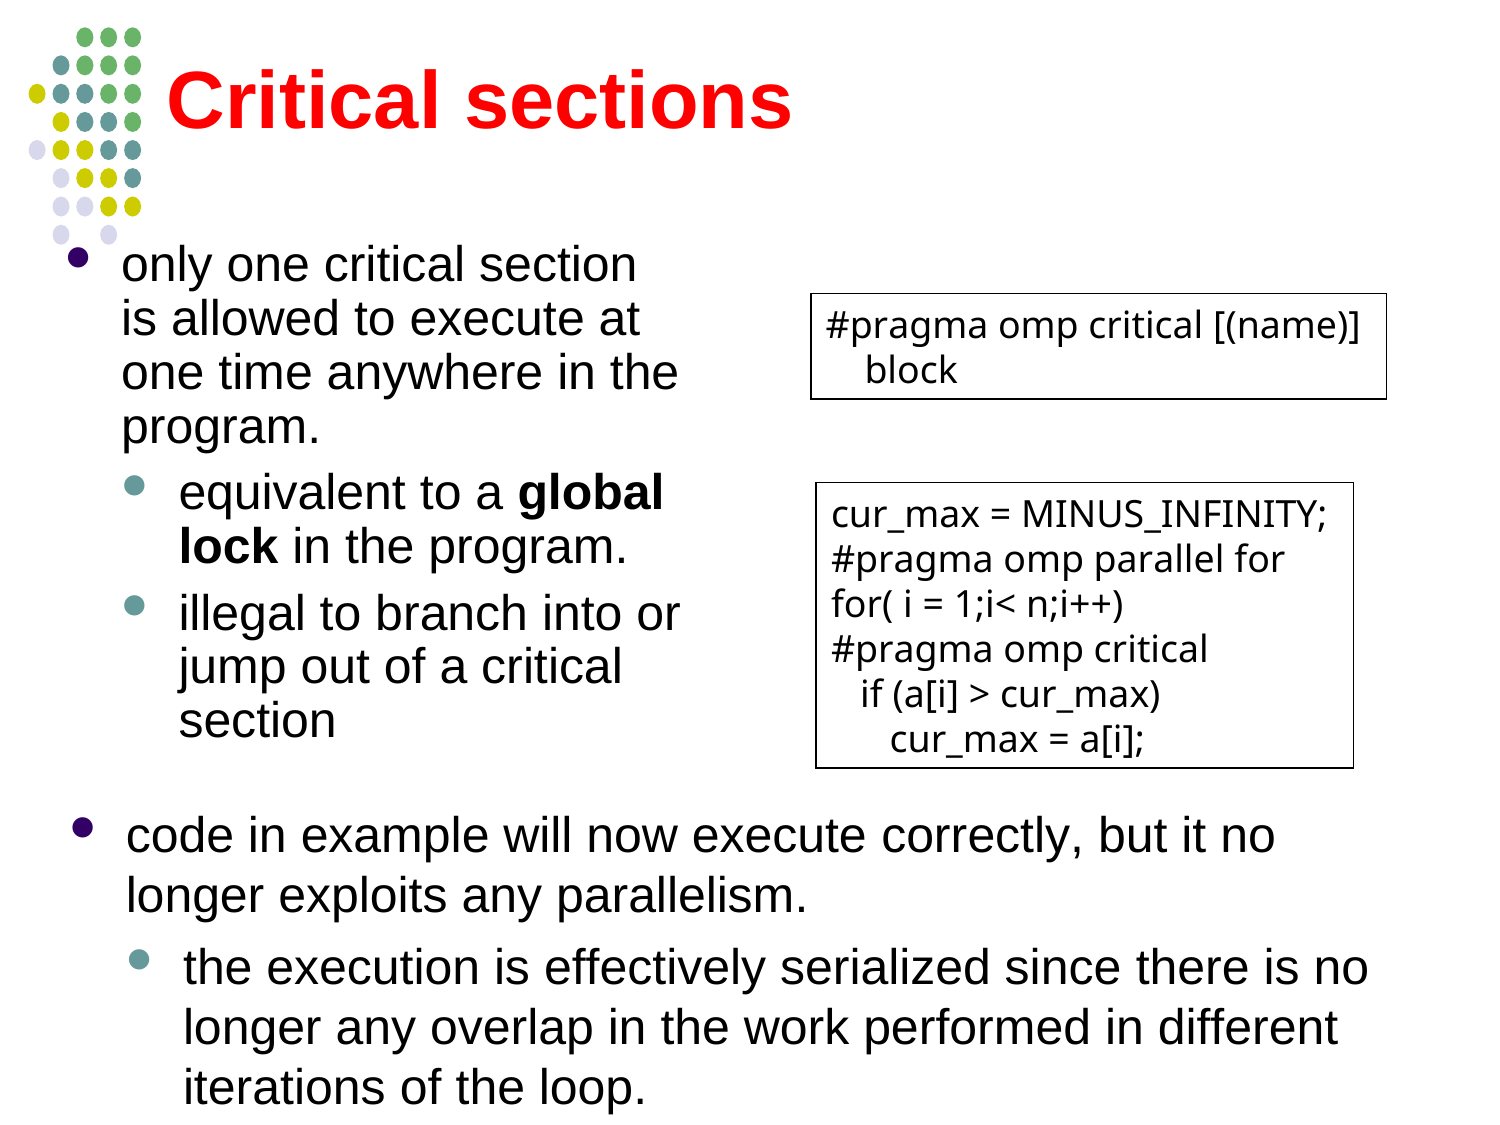

# Critical sections
only one critical section is allowed to execute at one time anywhere in the program.
equivalent to a global lock in the program.
illegal to branch into or jump out of a critical section
#pragma omp critical [(name)]
 block
cur_max = MINUS_INFINITY;
#pragma omp parallel for
for( i = 1;i< n;i++)
#pragma omp critical
 if (a[i] > cur_max)
 cur_max = a[i];
code in example will now execute correctly, but it no longer exploits any parallelism.
the execution is effectively serialized since there is no longer any overlap in the work performed in different iterations of the loop.